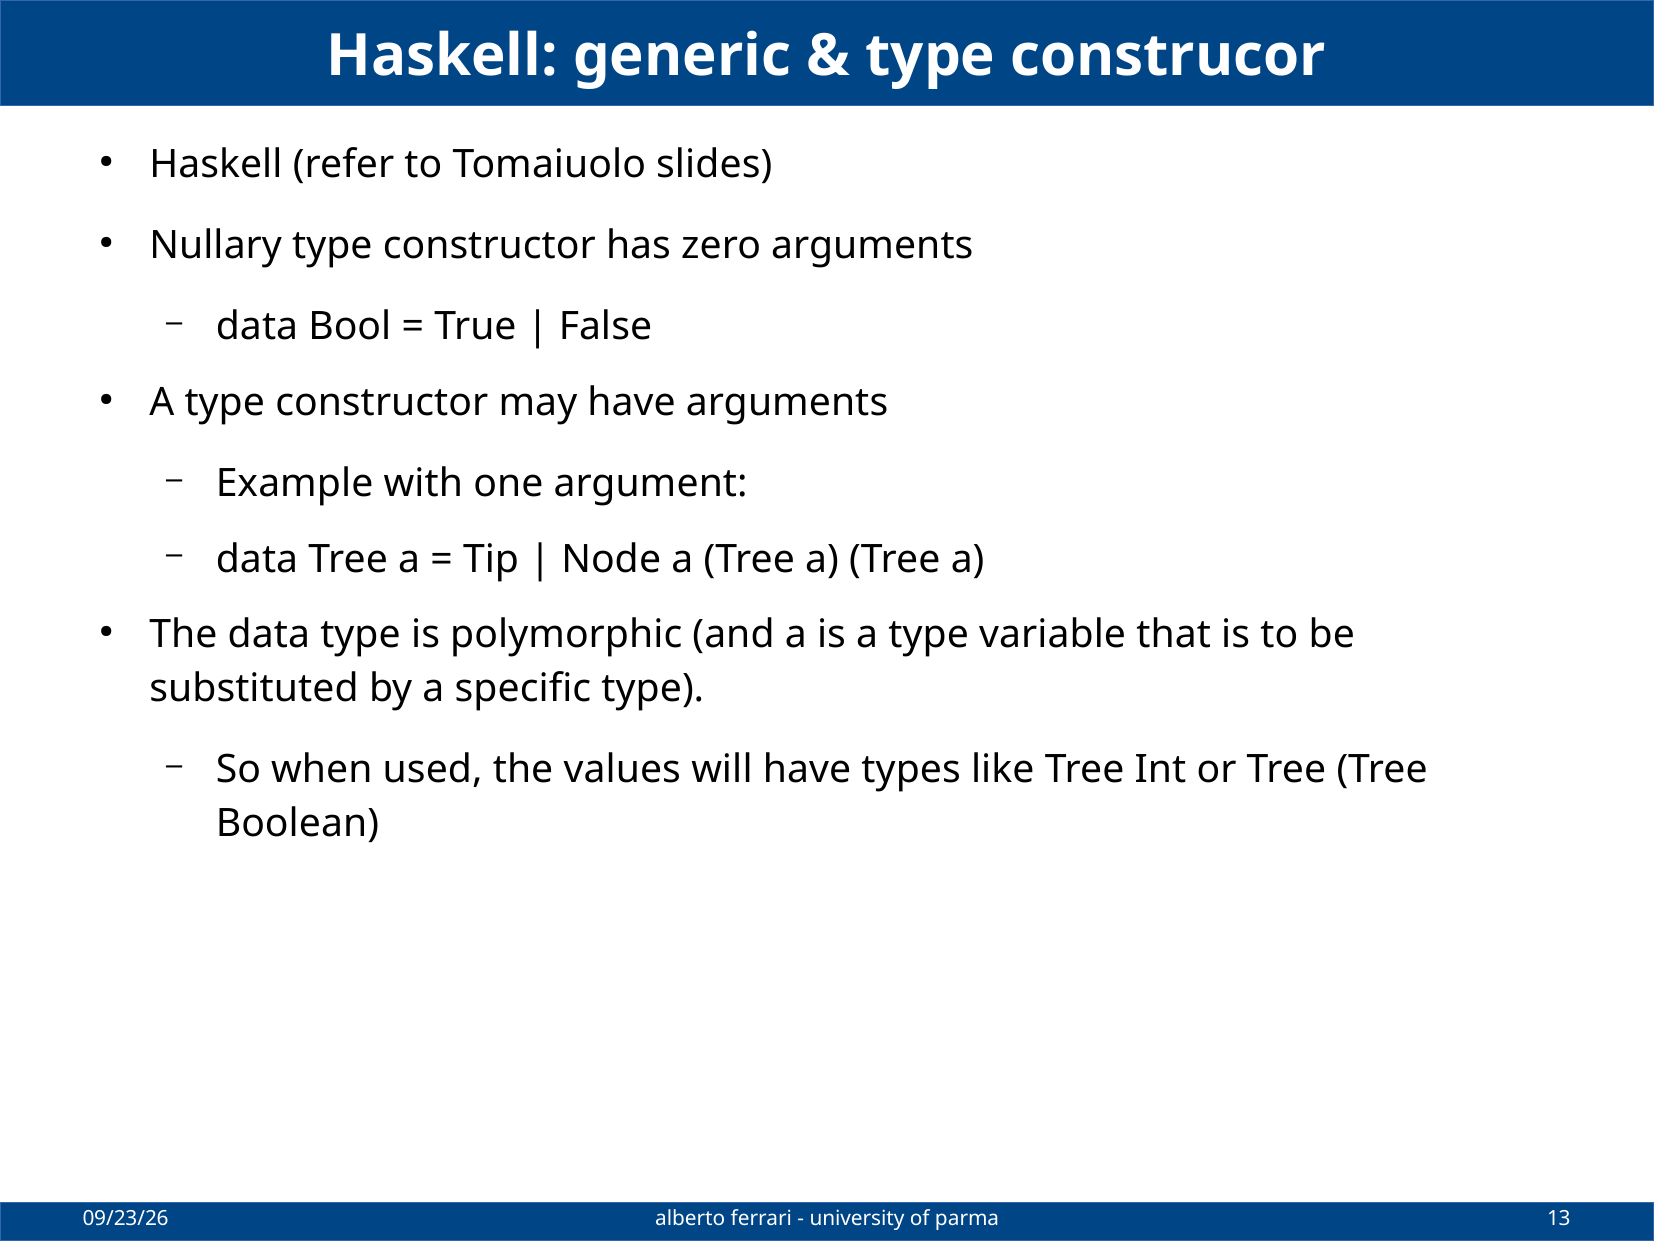

# Haskell: generic & type construcor
Haskell (refer to Tomaiuolo slides)
Nullary type constructor has zero arguments
data Bool = True | False
A type constructor may have arguments
Example with one argument:
data Tree a = Tip | Node a (Tree a) (Tree a)
The data type is polymorphic (and a is a type variable that is to be substituted by a specific type).
So when used, the values will have types like Tree Int or Tree (Tree Boolean)
alberto ferrari - university of parma
13